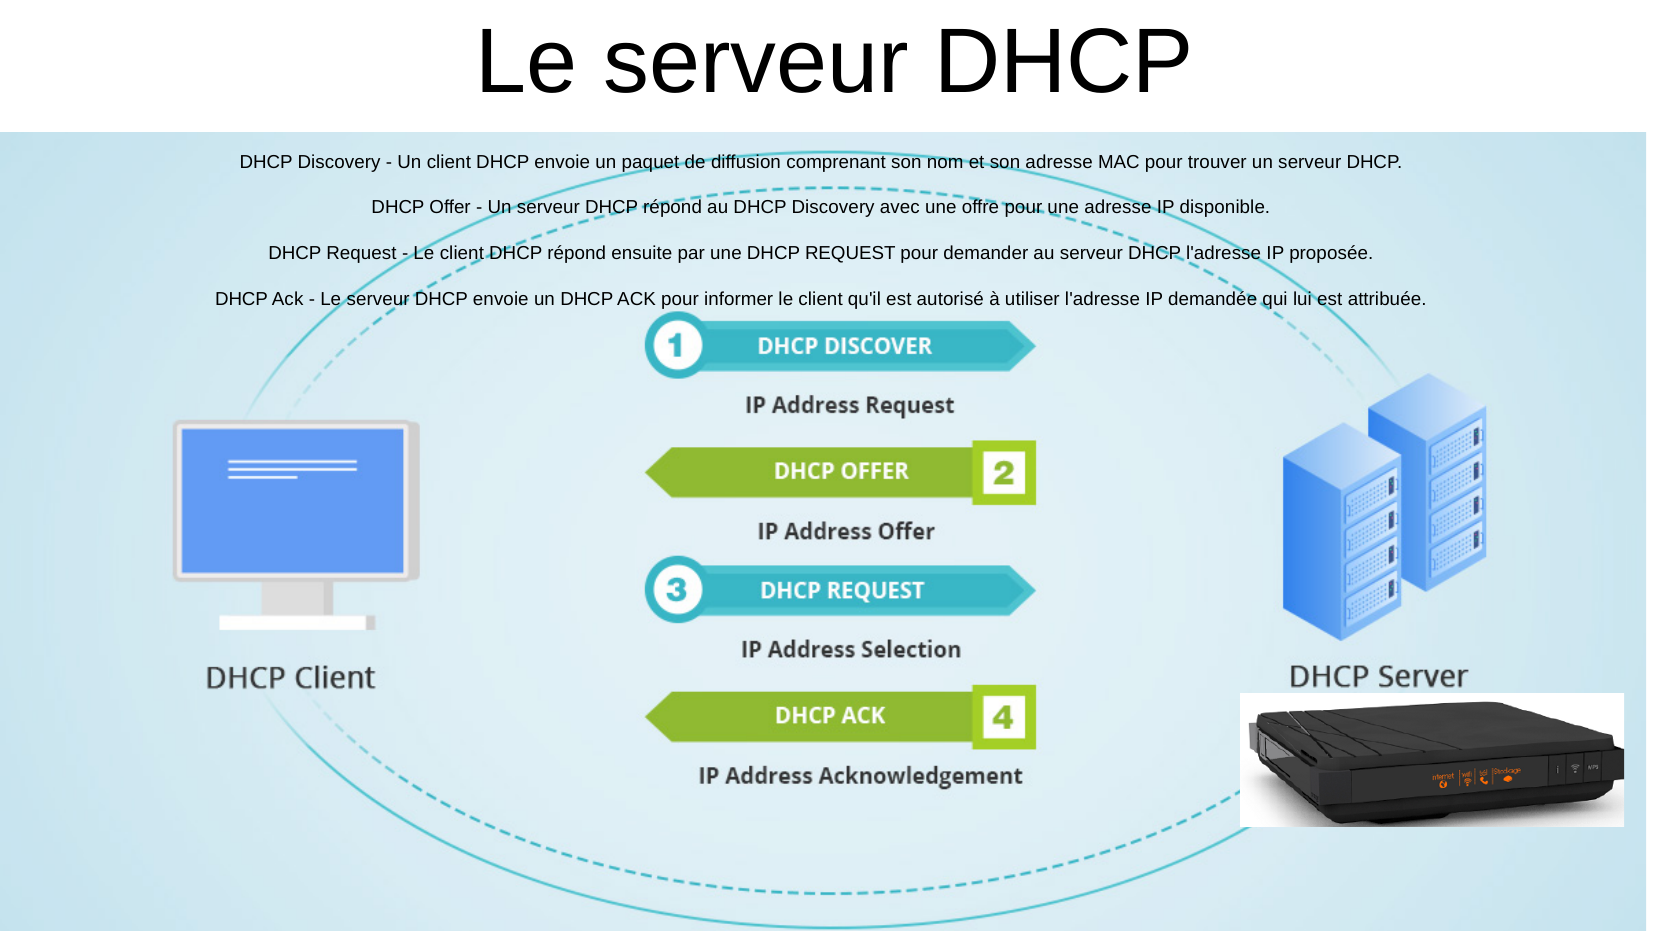

# Le serveur DHCP
DHCP Discovery - Un client DHCP envoie un paquet de diffusion comprenant son nom et son adresse MAC pour trouver un serveur DHCP.
DHCP Offer - Un serveur DHCP répond au DHCP Discovery avec une offre pour une adresse IP disponible.
DHCP Request - Le client DHCP répond ensuite par une DHCP REQUEST pour demander au serveur DHCP l'adresse IP proposée.
DHCP Ack - Le serveur DHCP envoie un DHCP ACK pour informer le client qu'il est autorisé à utiliser l'adresse IP demandée qui lui est attribuée.
12